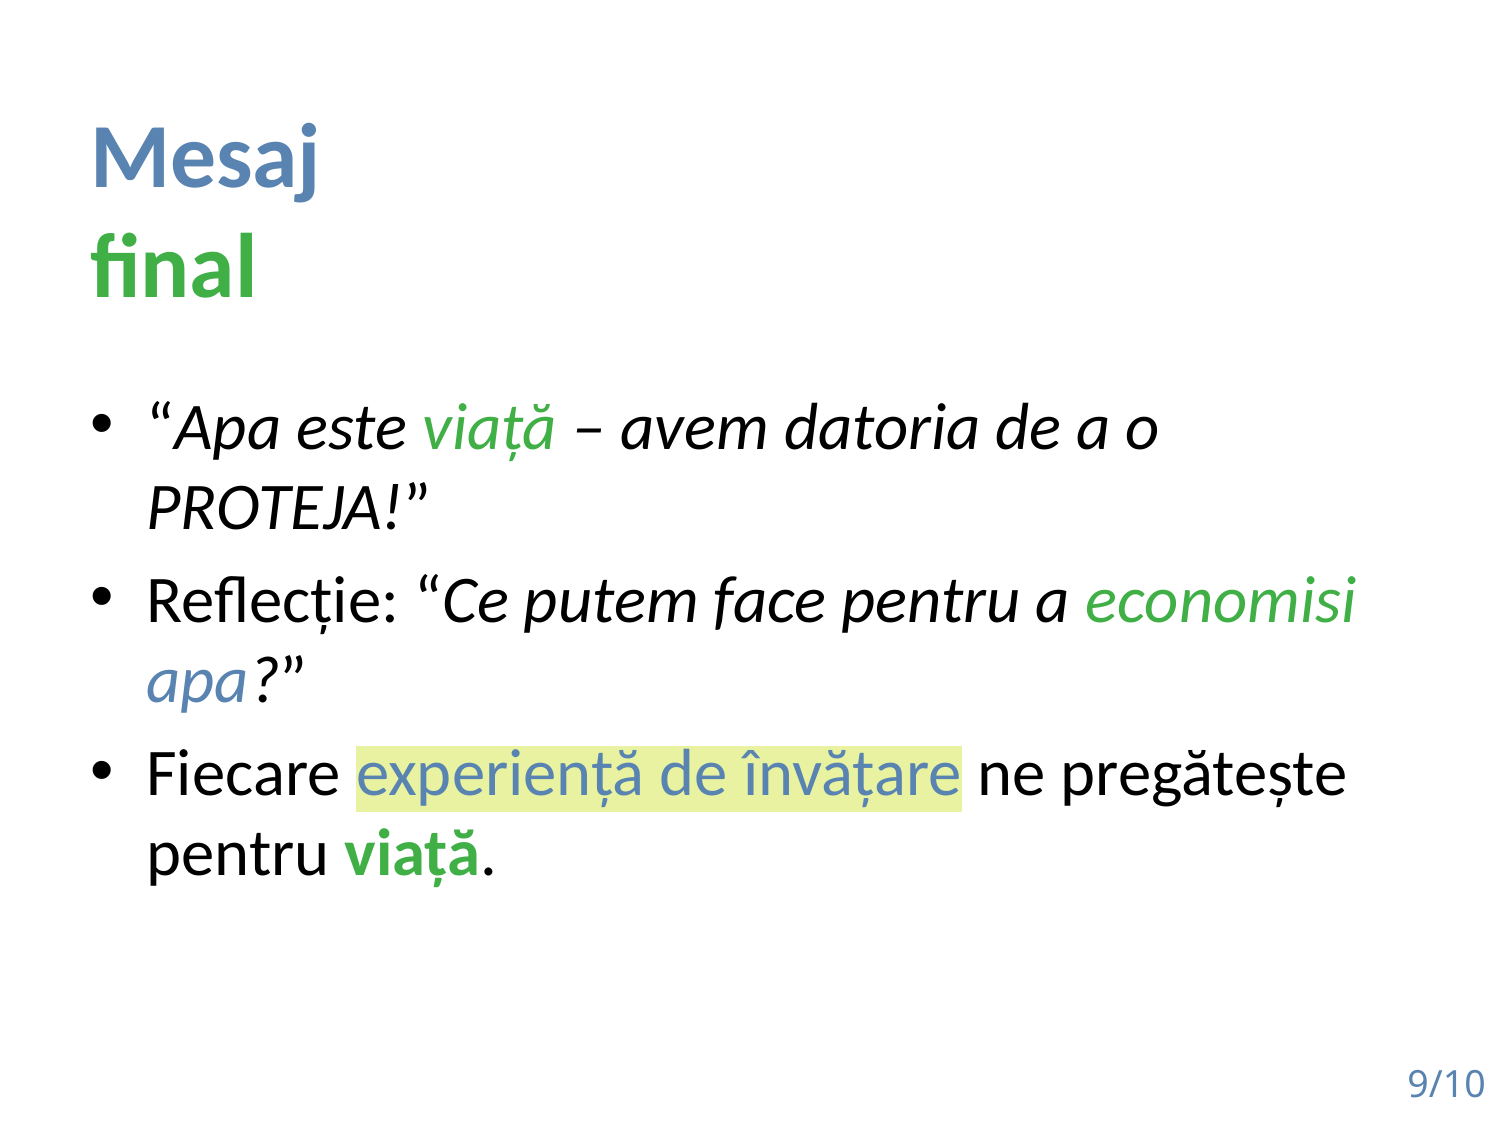

# Mesaj final
“Apa este viață – avem datoria de a o PROTEJA!”
Reflecție: “Ce putem face pentru a economisi apa?”
Fiecare experiență de învățare ne pregătește pentru viață.